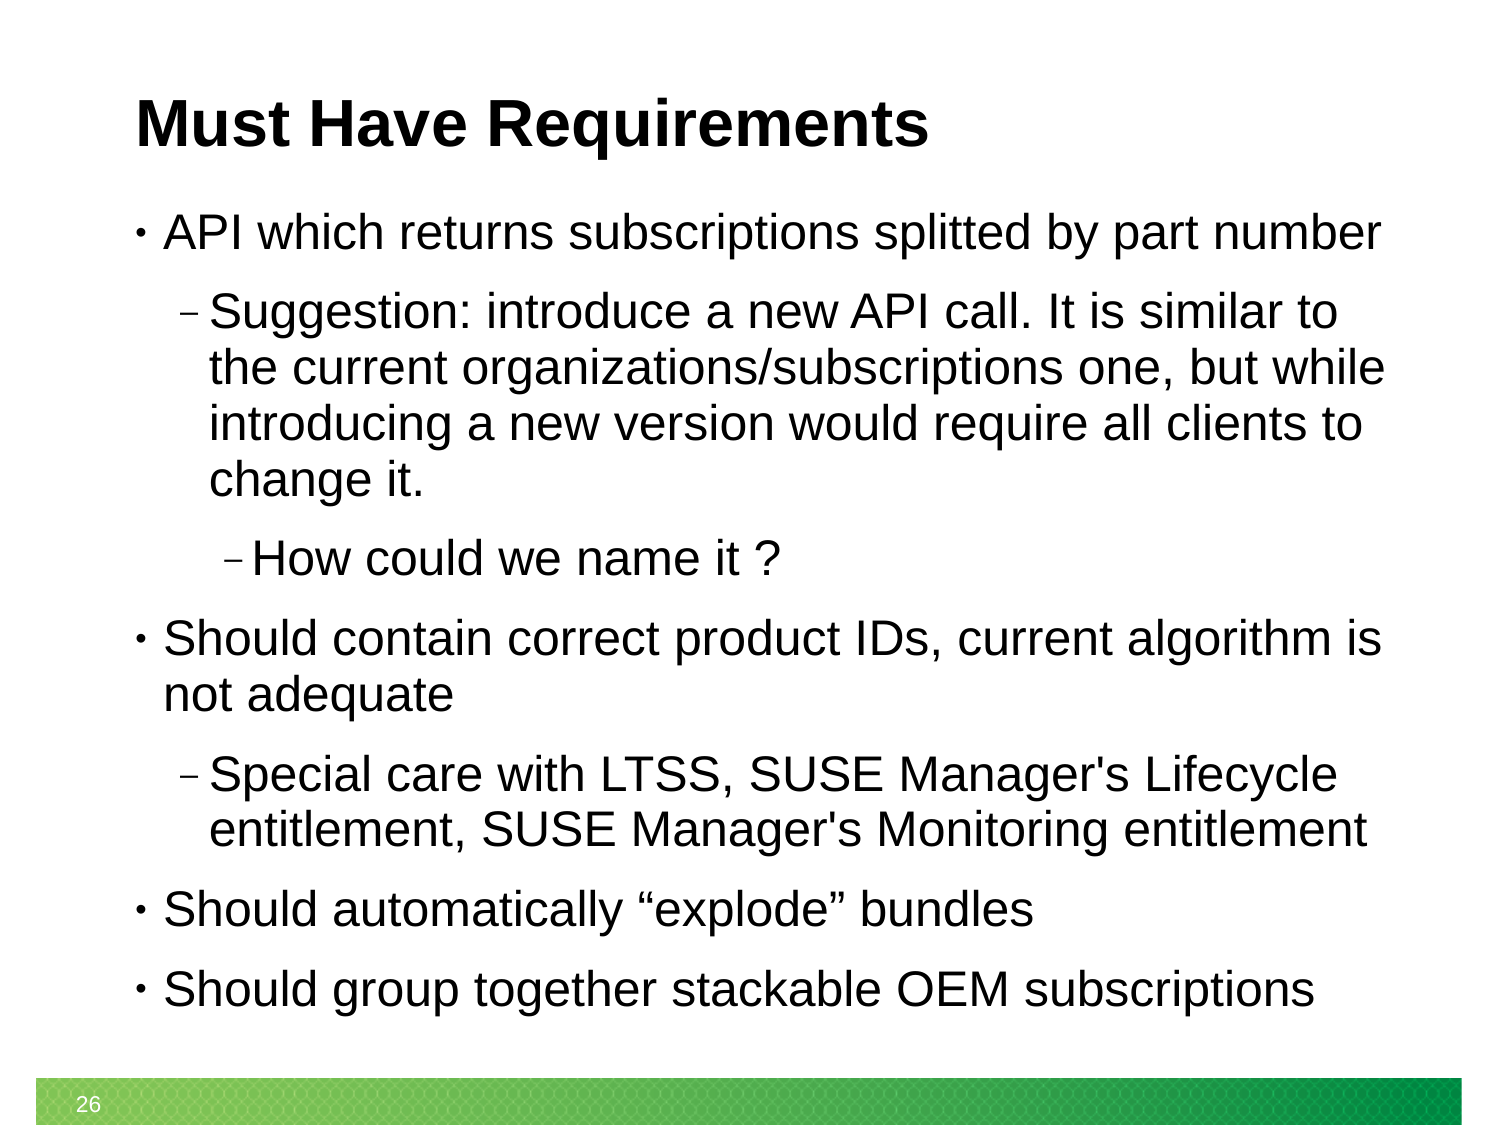

# Must Have Requirements
API which returns subscriptions splitted by part number
Suggestion: introduce a new API call. It is similar to the current organizations/subscriptions one, but while introducing a new version would require all clients to change it.
How could we name it ?
Should contain correct product IDs, current algorithm is not adequate
Special care with LTSS, SUSE Manager's Lifecycle entitlement, SUSE Manager's Monitoring entitlement
Should automatically “explode” bundles
Should group together stackable OEM subscriptions